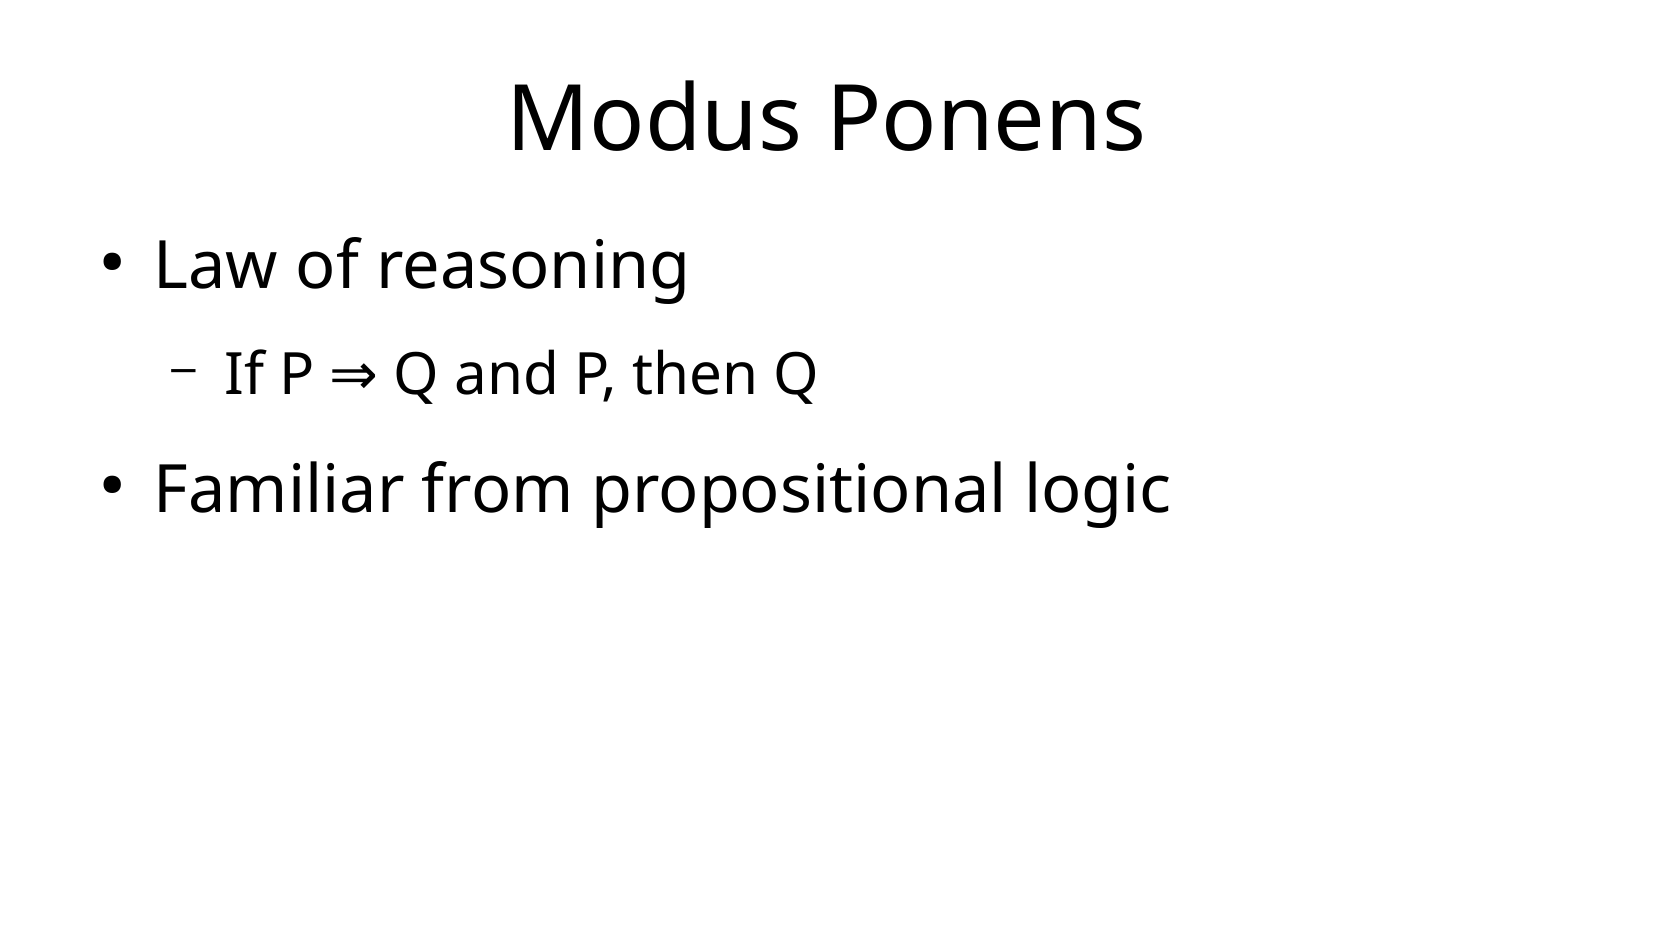

# Modus Ponens
Law of reasoning
If P ⇒ Q and P, then Q
Familiar from propositional logic